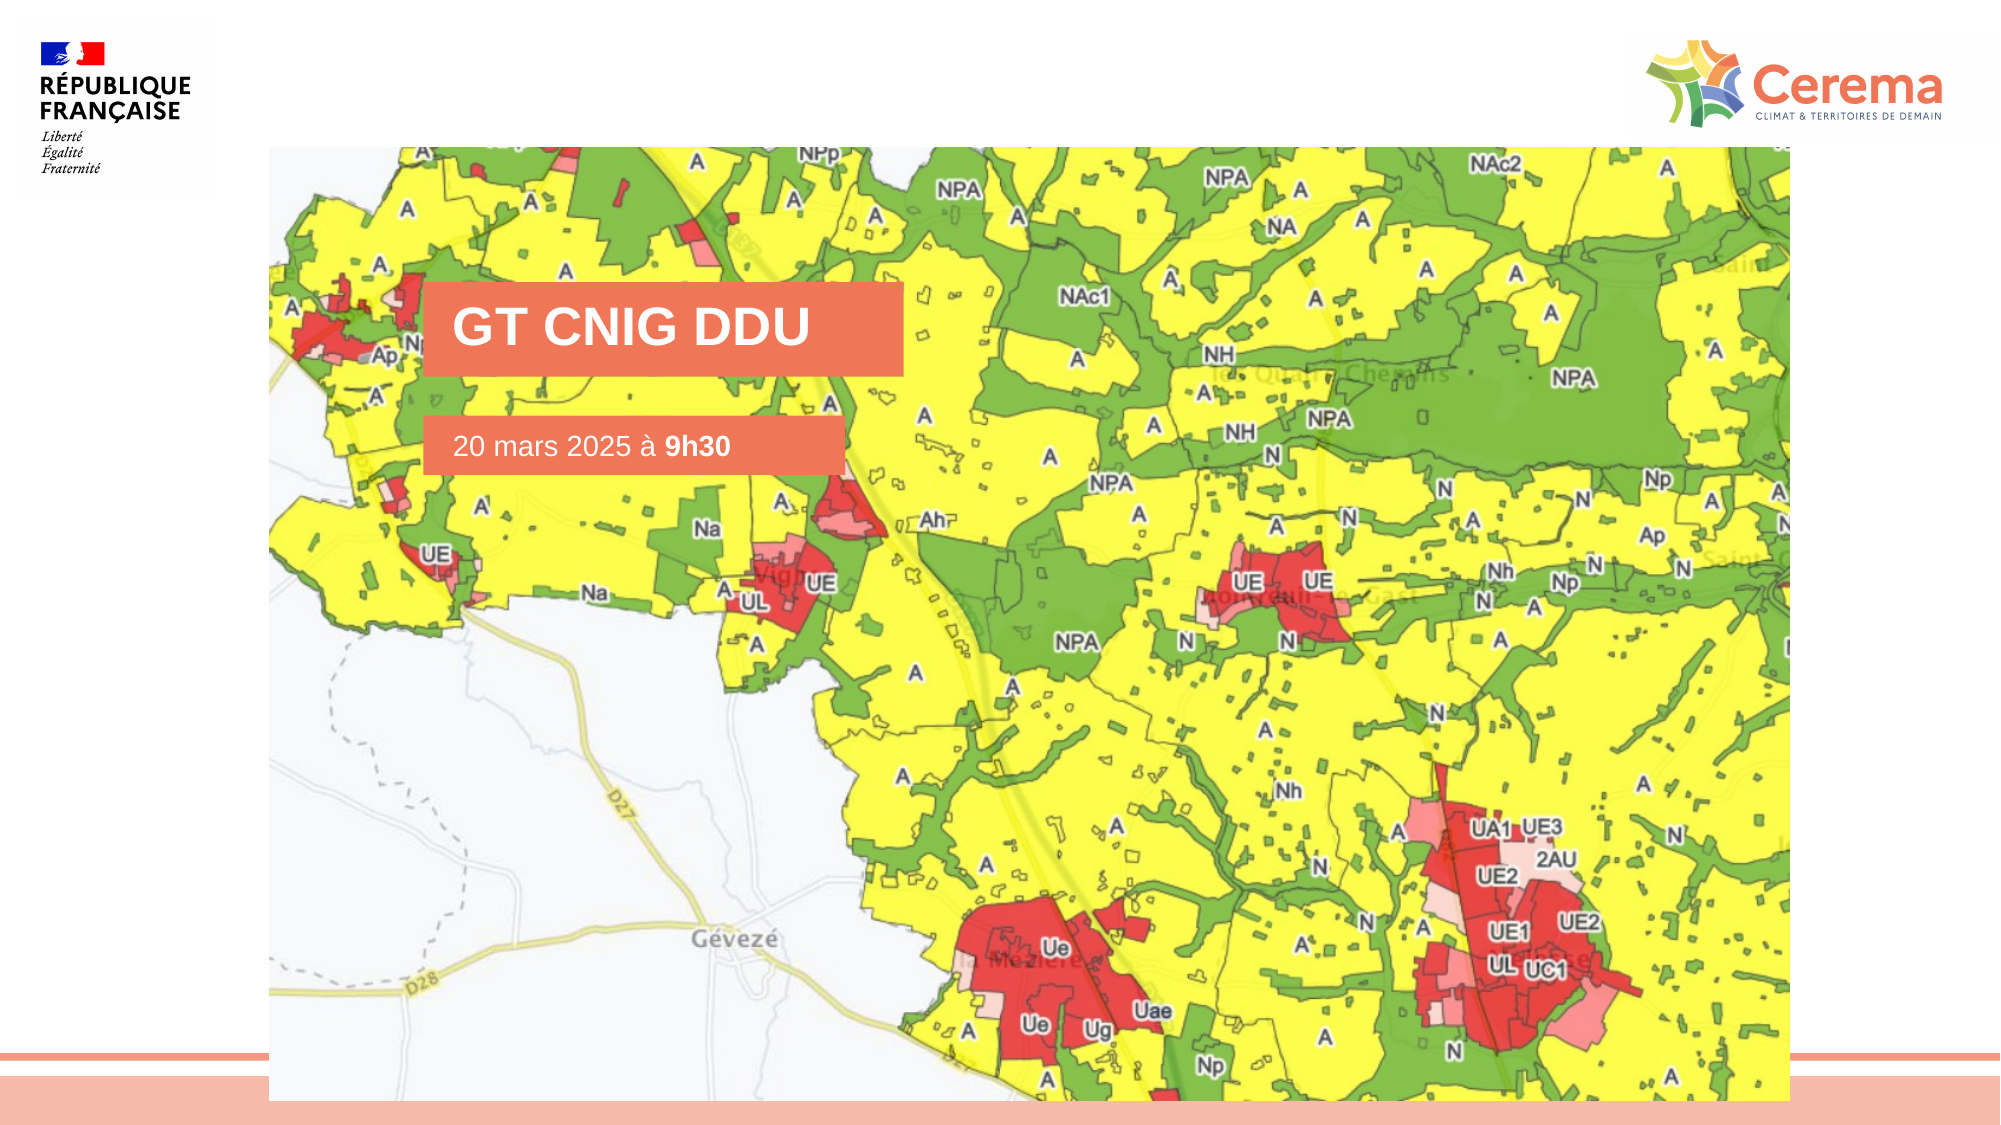

# GT CNIG DDU
20 mars 2025 à 9h30